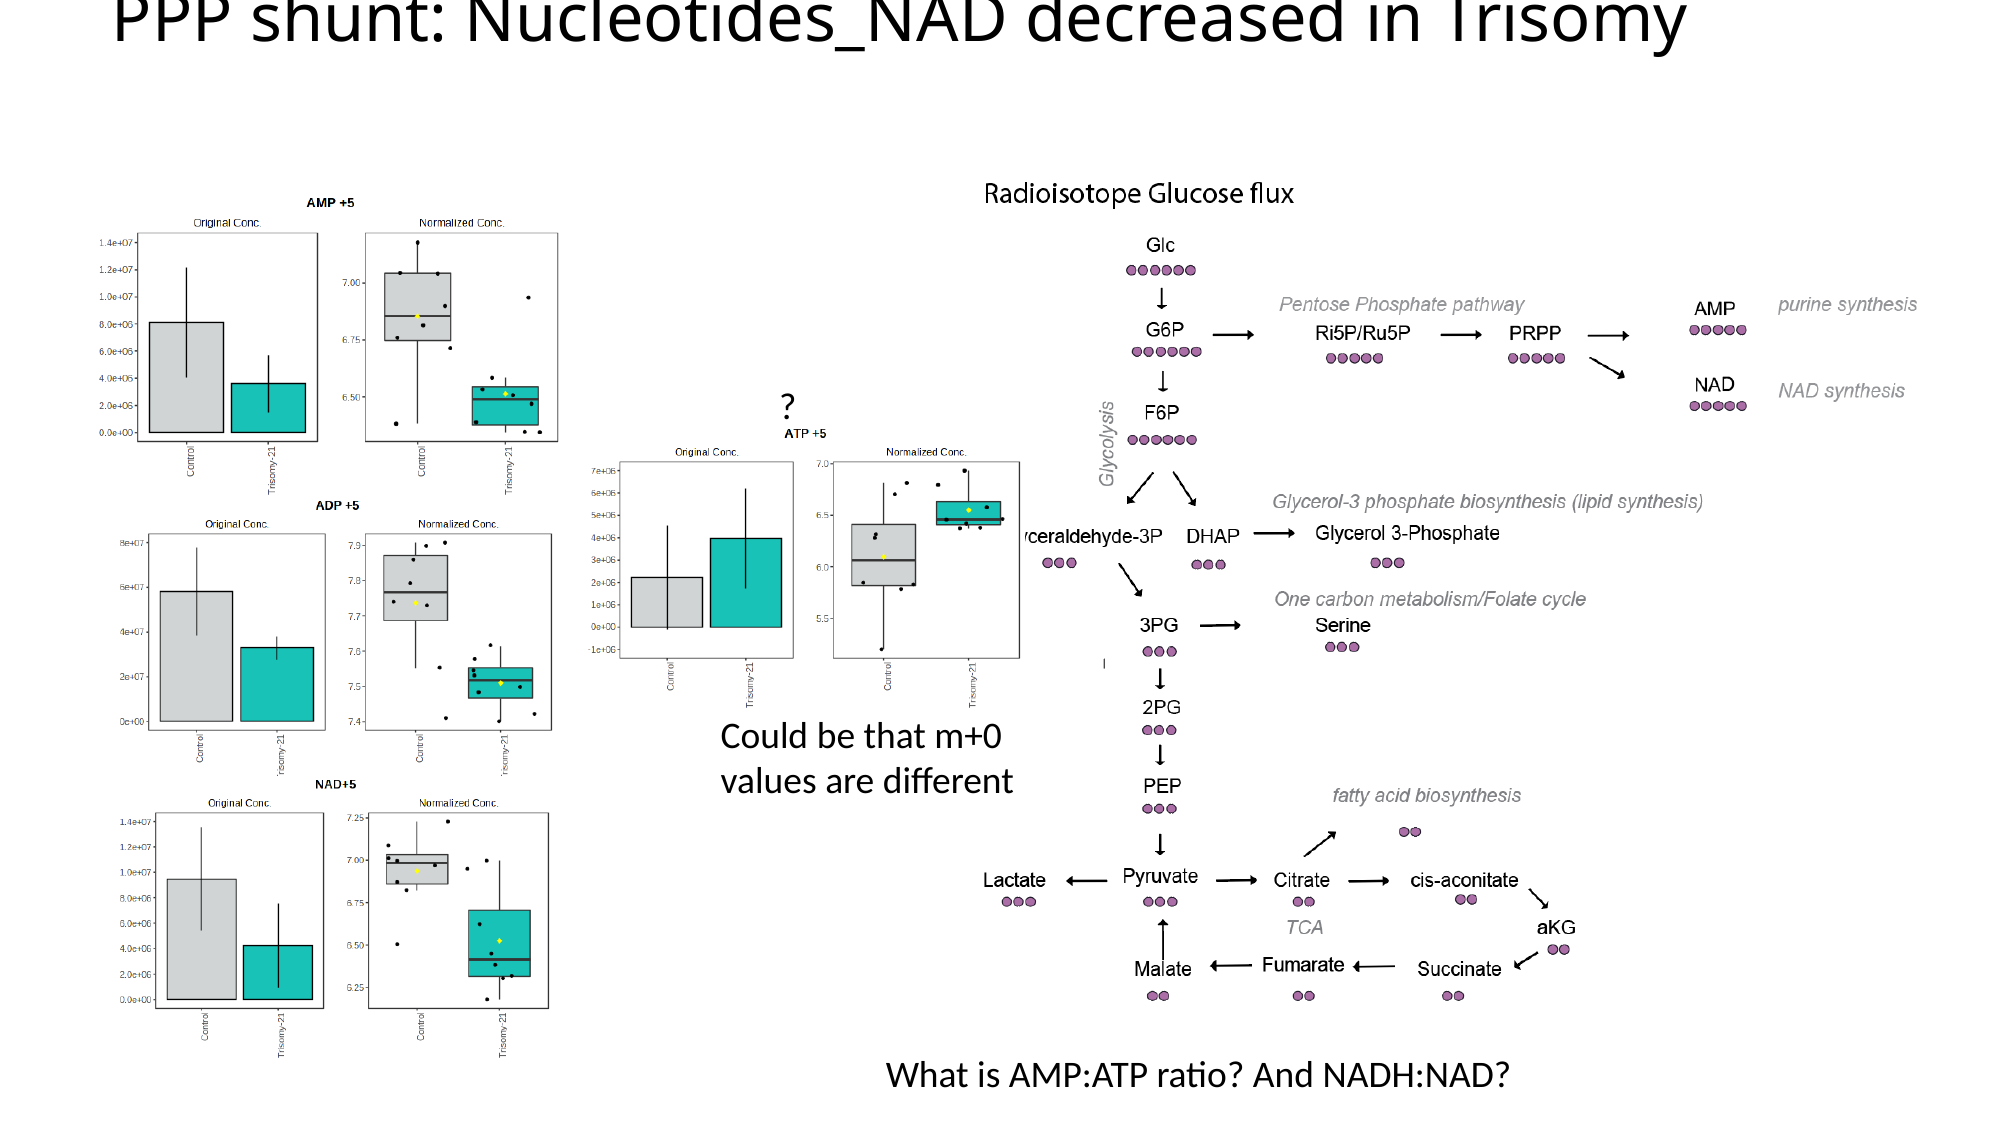

# PPP shunt: Nucleotides_NAD decreased in Trisomy
?
Could be that m+0
values are different
What is AMP:ATP ratio? And NADH:NAD?